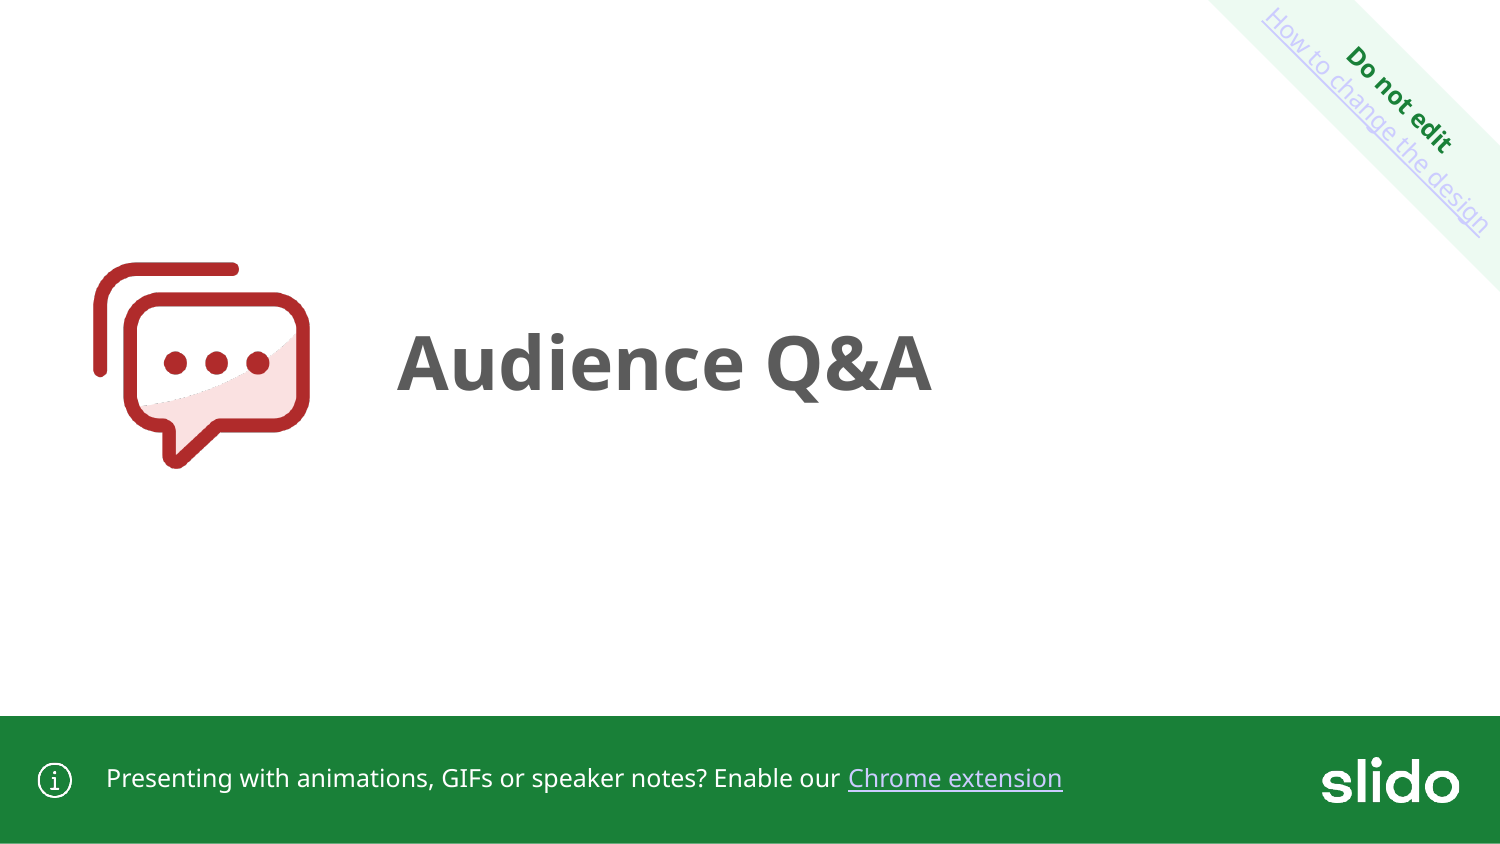

Do not edit
How to change the design
Audience Q&A
Presenting with animations, GIFs or speaker notes? Enable our Chrome extension